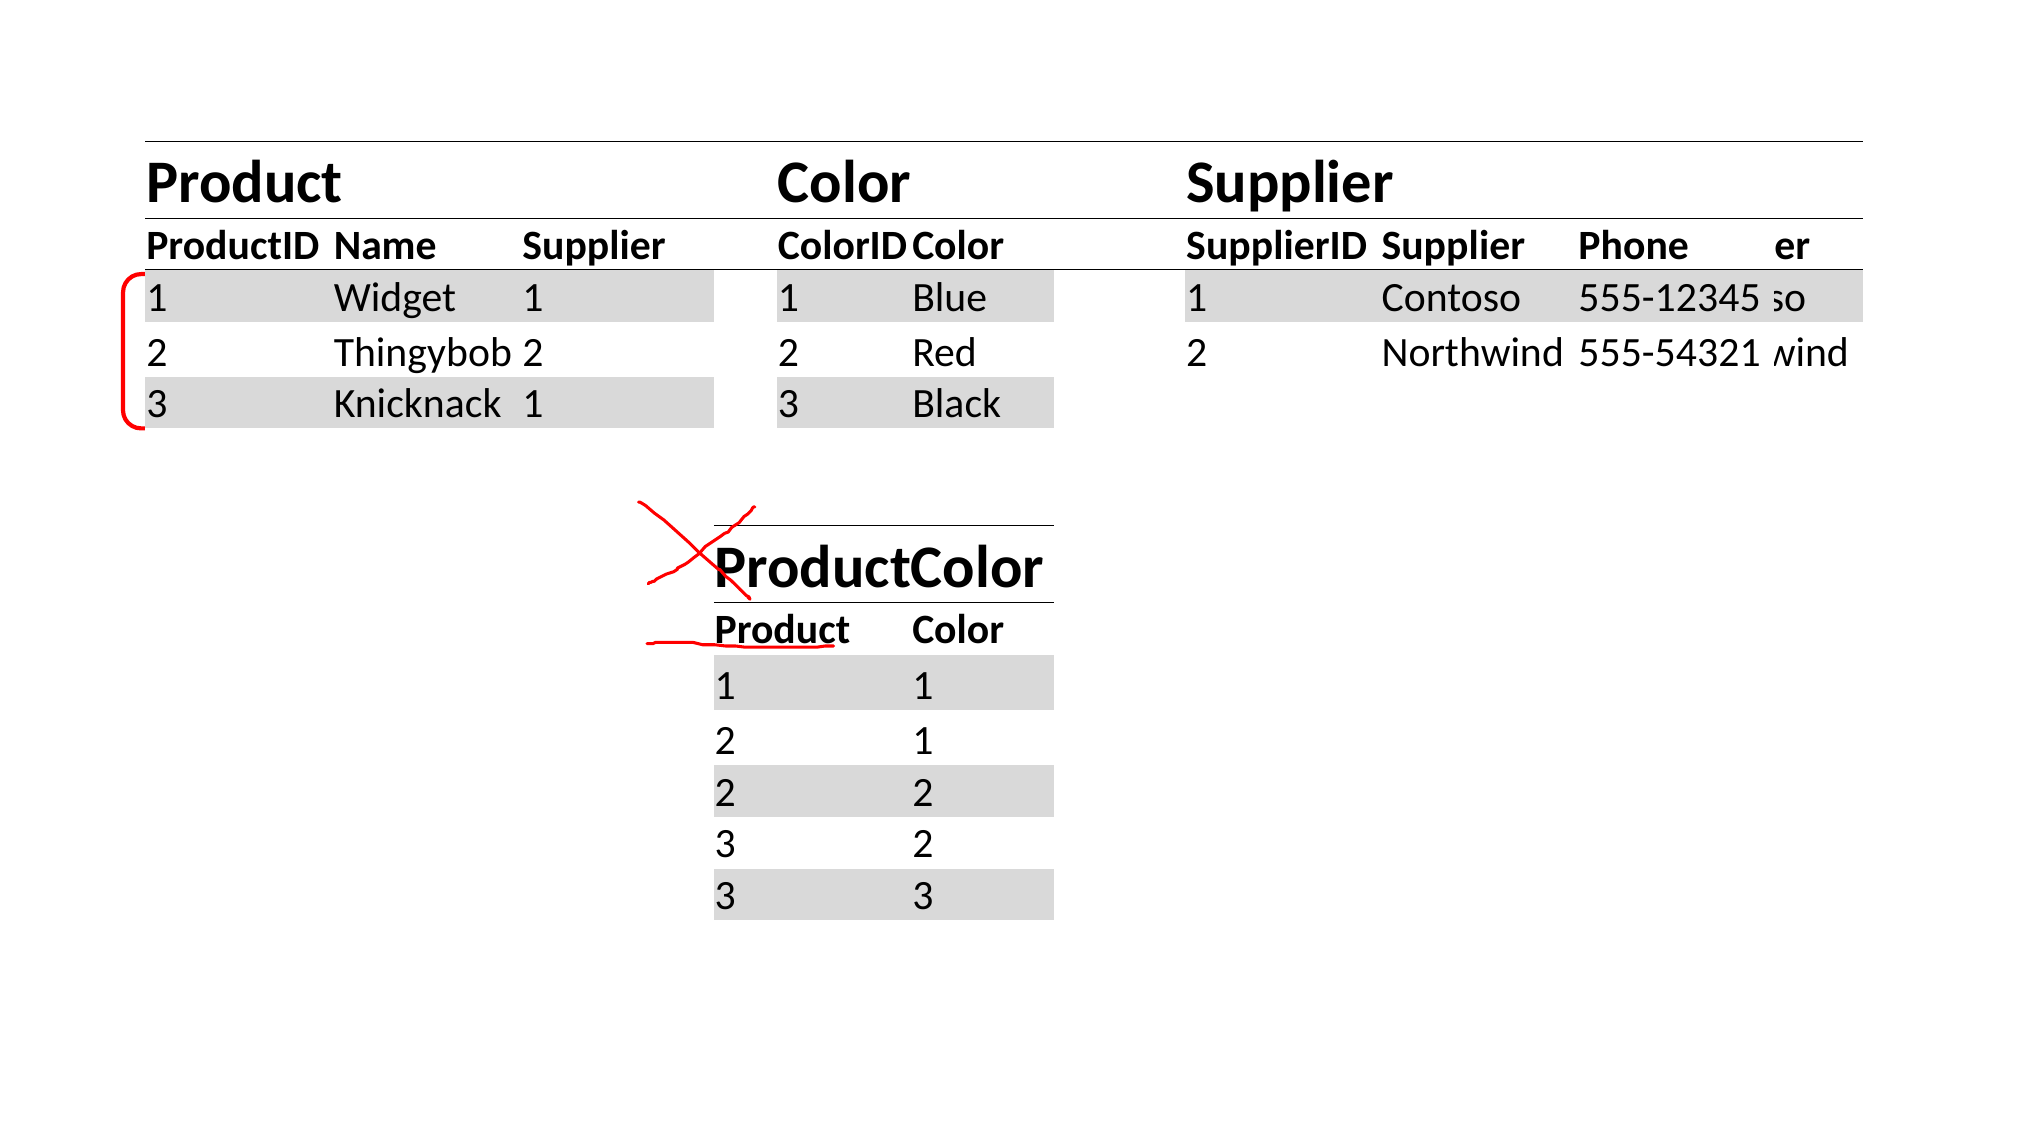

| Product | | | | | Color | | | Supplier | |
| --- | --- | --- | --- | --- | --- | --- | --- | --- | --- |
| ProductID | Name | Phone | Supplier | | ColorID | Color | | SupplierID | Supplier |
| 1 | Widget | 555-12345 | 1 | | 1 | Blue | | 1 | Contoso |
| 2 | Thingybob | 555-54321 | 2 | | 2 | Red | | 2 | Northwind |
| 3 | Knicknack | 555-12345 | 1 | | 3 | Black | | | |
| Product | | | | | | Supplier | |
| --- | --- | --- | --- | --- | --- | --- | --- |
| ProductID | Name | Color | Phone | Supplier | | SupplierID | Supplier |
| 1 | Widget | Blue | 555-12345 | 1 | | 1 | Contoso |
| 2 | Thingybob | Blue | 555-54321 | 2 | | 2 | Northwind |
| 3 | Knicknack | Red | 555-12345 | 1 | | | |
| 4 | Thingybob | Red | 555-54321 | 2 | | | |
| 5 | Knicknack | Black | 555-12345 | 1 | | | |
| Product | | | | | Color | | | Supplier | |
| --- | --- | --- | --- | --- | --- | --- | --- | --- | --- |
| ProductID | Name | Phone | Supplier | | ColorID | Color | | SupplierID | Supplier |
| 1 | Widget | 555-12345 | 1 | | 1 | Blue | | 1 | Contoso |
| 2 | Thingybob | 555-54321 | 2 | | 2 | Red | | 2 | Northwind |
| 3 | Knicknack | 555-12345 | 1 | | 3 | Black | | | |
| | | | | | | | | | |
| | | | | ProductColor | | | | | |
| | | | | Product | | Color | | | |
| | | | | 1 | | 1 | | | |
| | | | | 2 | | 1 | | | |
| | | | | 2 | | 2 | | | |
| | | | | 3 | | 2 | | | |
| | | | | 3 | | 3 | | | |
| Product | | | | Color | | | Supplier | | |
| --- | --- | --- | --- | --- | --- | --- | --- | --- | --- |
| ProductID | Name | Supplier | | ColorID | Color | | SupplierID | Supplier | Phone |
| 1 | Widget | 1 | | 1 | Blue | | 1 | Contoso | 555-12345 |
| 2 | Thingybob | 2 | | 2 | Red | | 2 | Northwind | 555-54321 |
| 3 | Knicknack | 1 | | 3 | Black | | | | |
| | | | | | | | | | |
| | | | ProductColor | | | | | | |
| | | | Product | | Color | | | | |
| | | | 1 | | 1 | | | | |
| | | | 2 | | 1 | | | | |
| | | | 2 | | 2 | | | | |
| | | | 3 | | 2 | | | | |
| | | | 3 | | 3 | | | | |
| Product | | | |
| --- | --- | --- | --- |
| Name | Color | Supplier | Phone |
| Widget | Blue | Contoso | 555-12345 |
| Thingybob | Blue, Red | Northwind | 555-54321 |
| Knicknack | Red, Black | Contoso | 555-12345 |
| Product | | | |
| --- | --- | --- | --- |
| Name | Color | Supplier | Phone |
| Widget | Blue | Contoso | 555-12345 |
| Thingybob | Blue | Northwind | 555-54321 |
| Knicknack | Red | Contoso | 555-12345 |
| Thingybob | Red | Northwind | 555-54321 |
| Knicknack | Black | Contoso | 555-12345 |